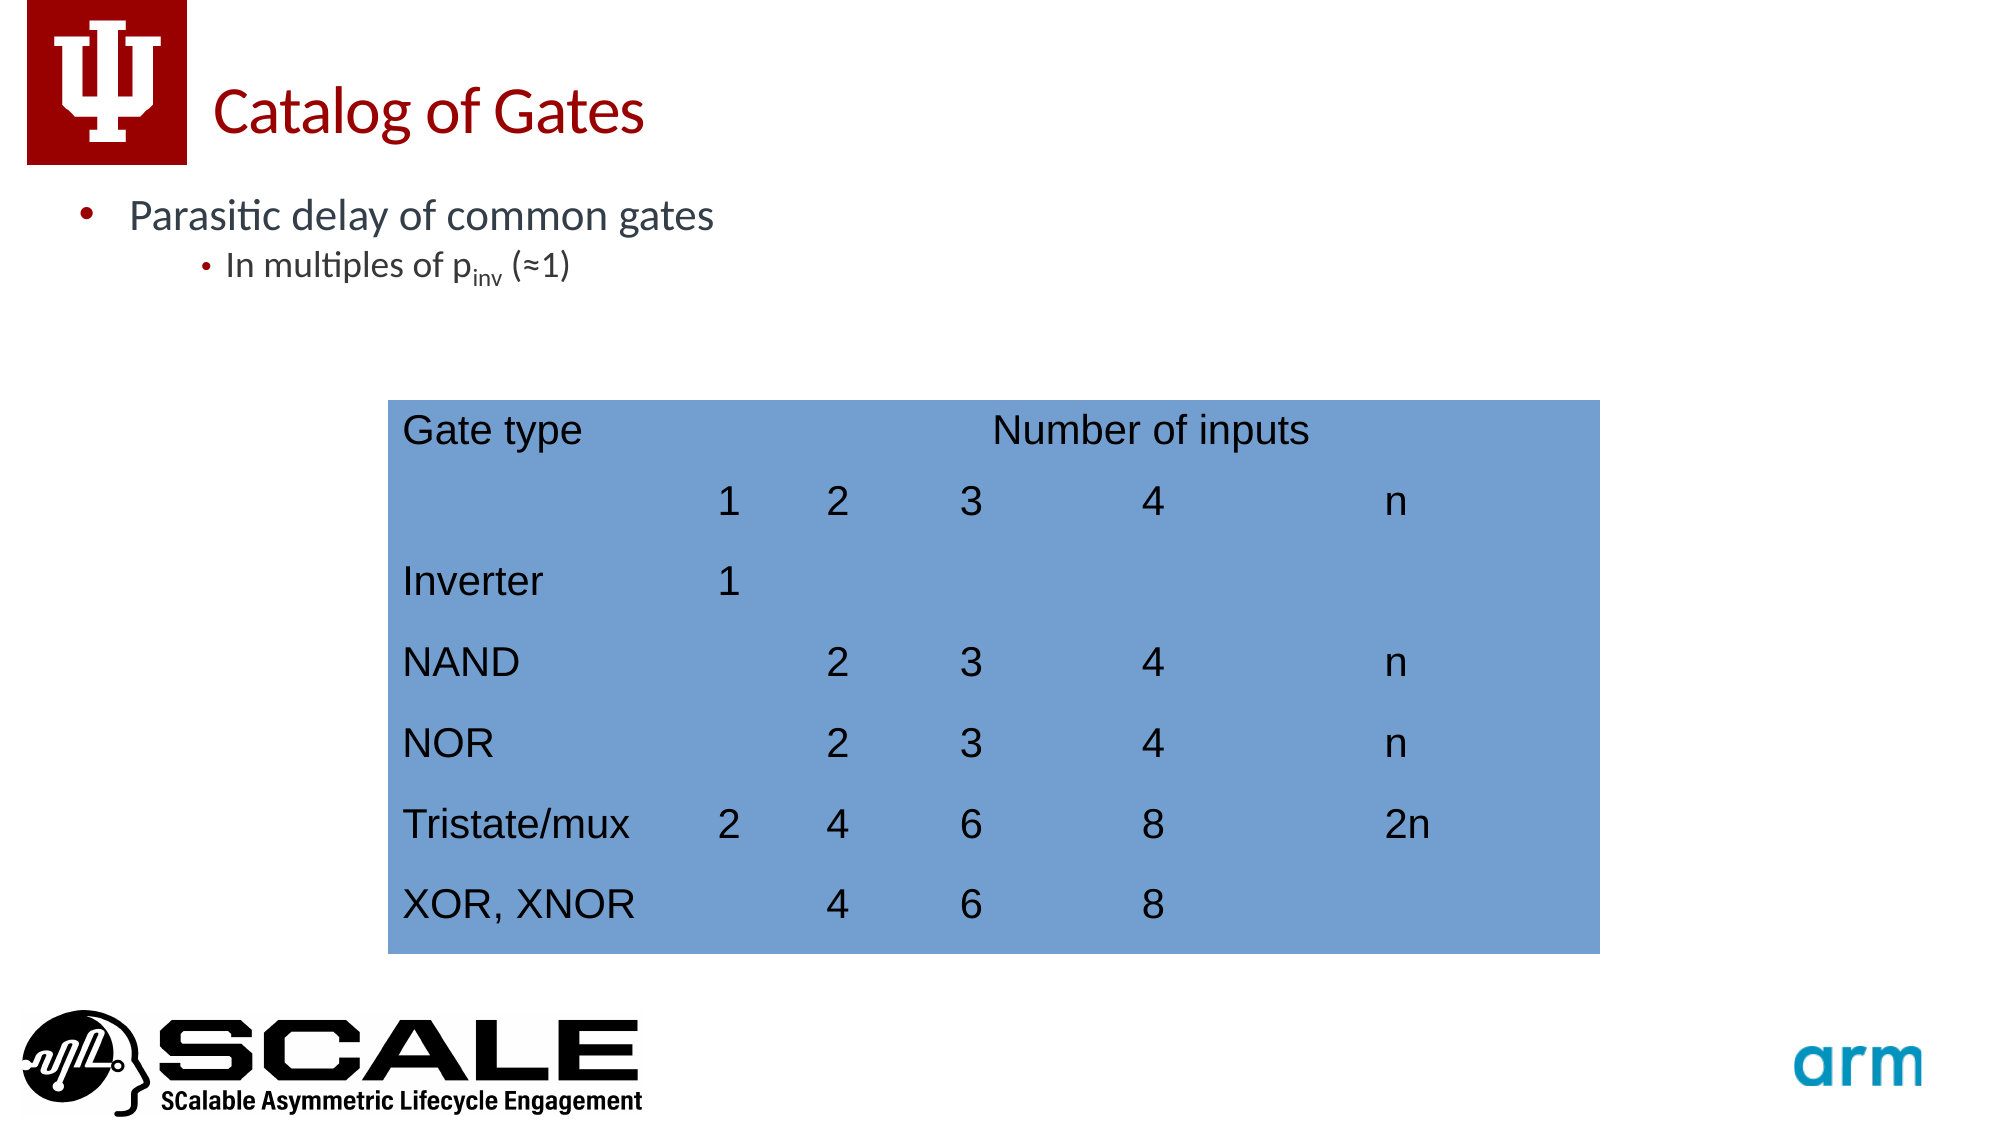

Catalog of Gates
# Parasitic delay of common gates
In multiples of pinv (≈1)
| Gate type | Number of inputs | | | | |
| --- | --- | --- | --- | --- | --- |
| | 1 | 2 | 3 | 4 | n |
| Inverter | 1 | | | | |
| NAND | | 2 | 3 | 4 | n |
| NOR | | 2 | 3 | 4 | n |
| Tristate/mux | 2 | 4 | 6 | 8 | 2n |
| XOR, XNOR | | 4 | 6 | 8 | |